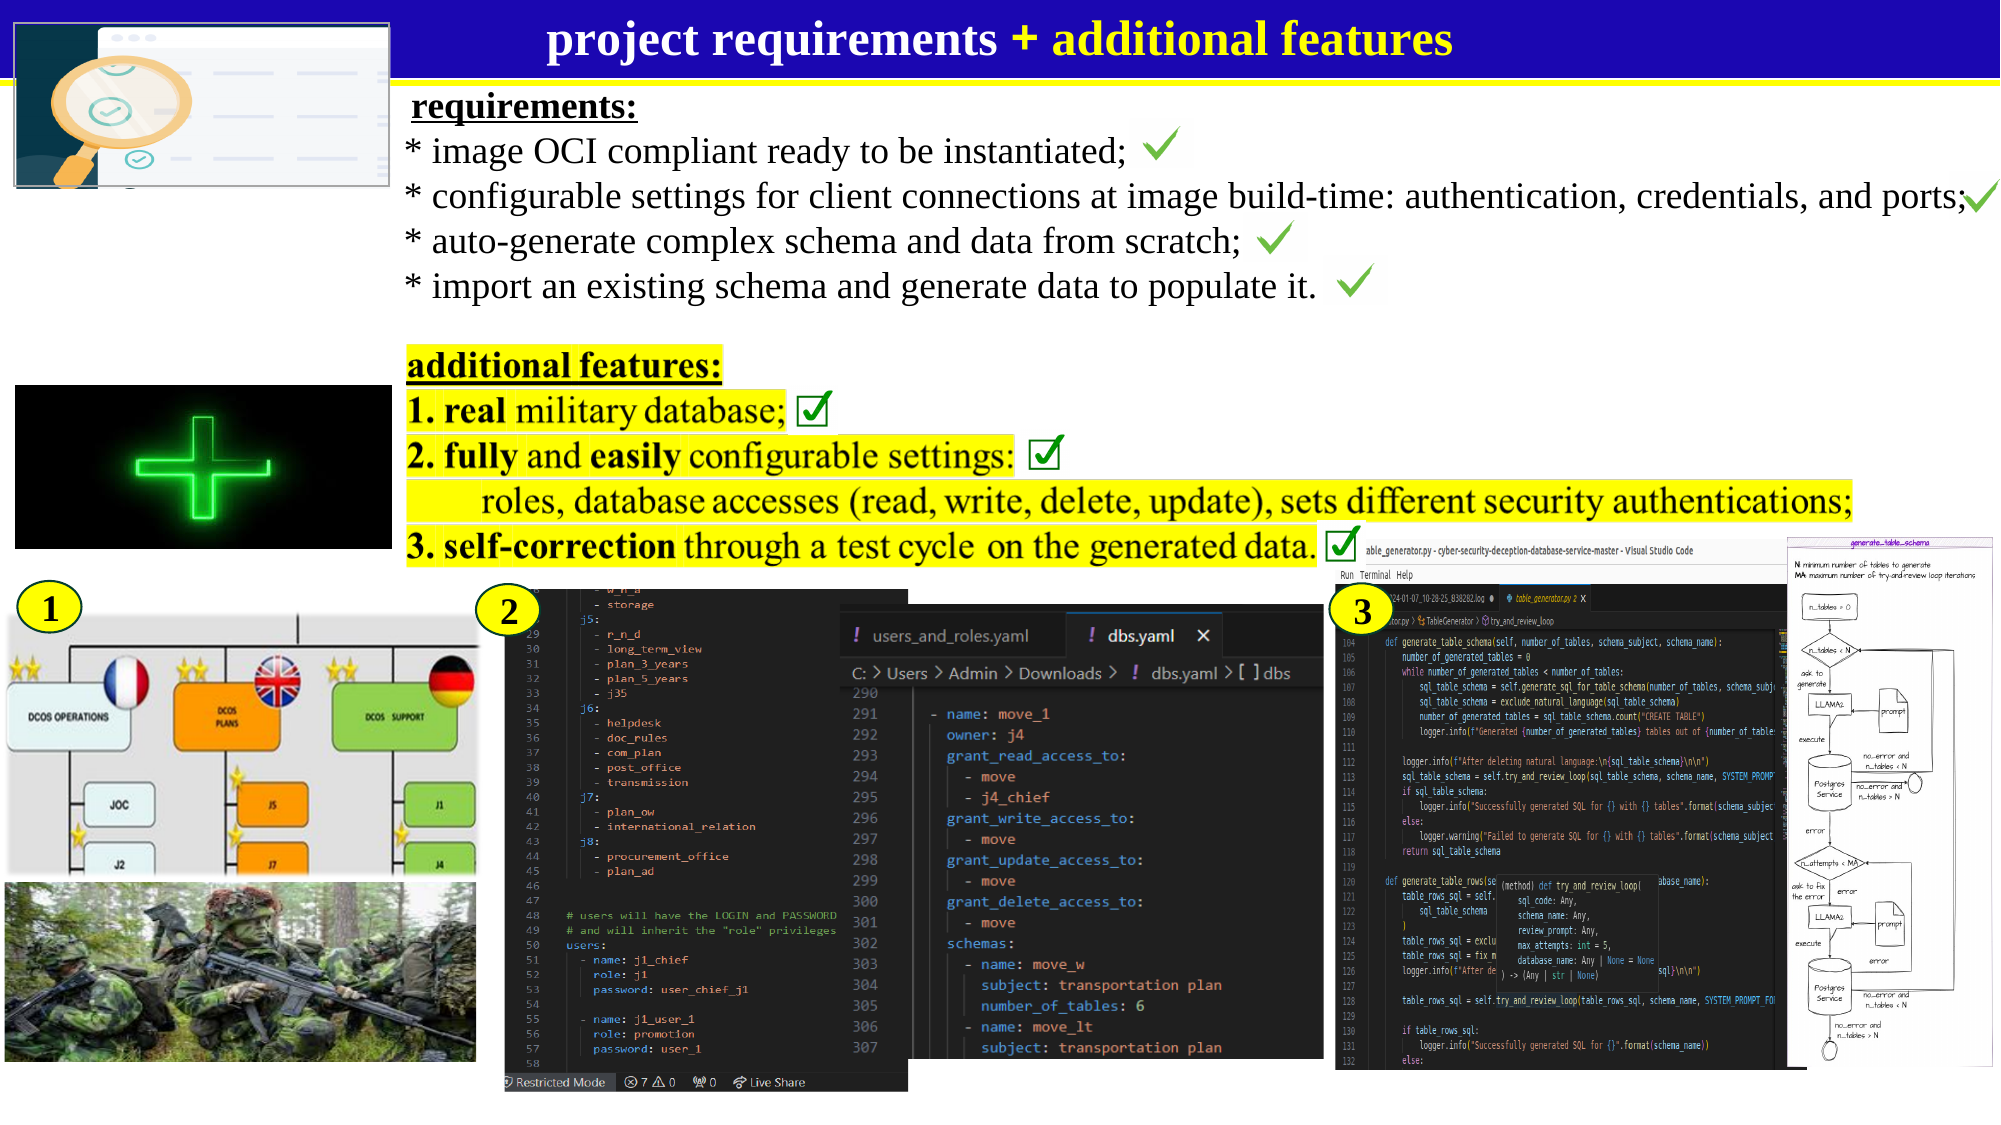

project requirements + additional features
 requirements:
* image OCI compliant ready to be instantiated;
* configurable settings for client connections at image build-time: authentication, credentials, and ports;
* auto-generate complex schema and data from scratch;
* import an existing schema and generate data to populate it.
1
3
2